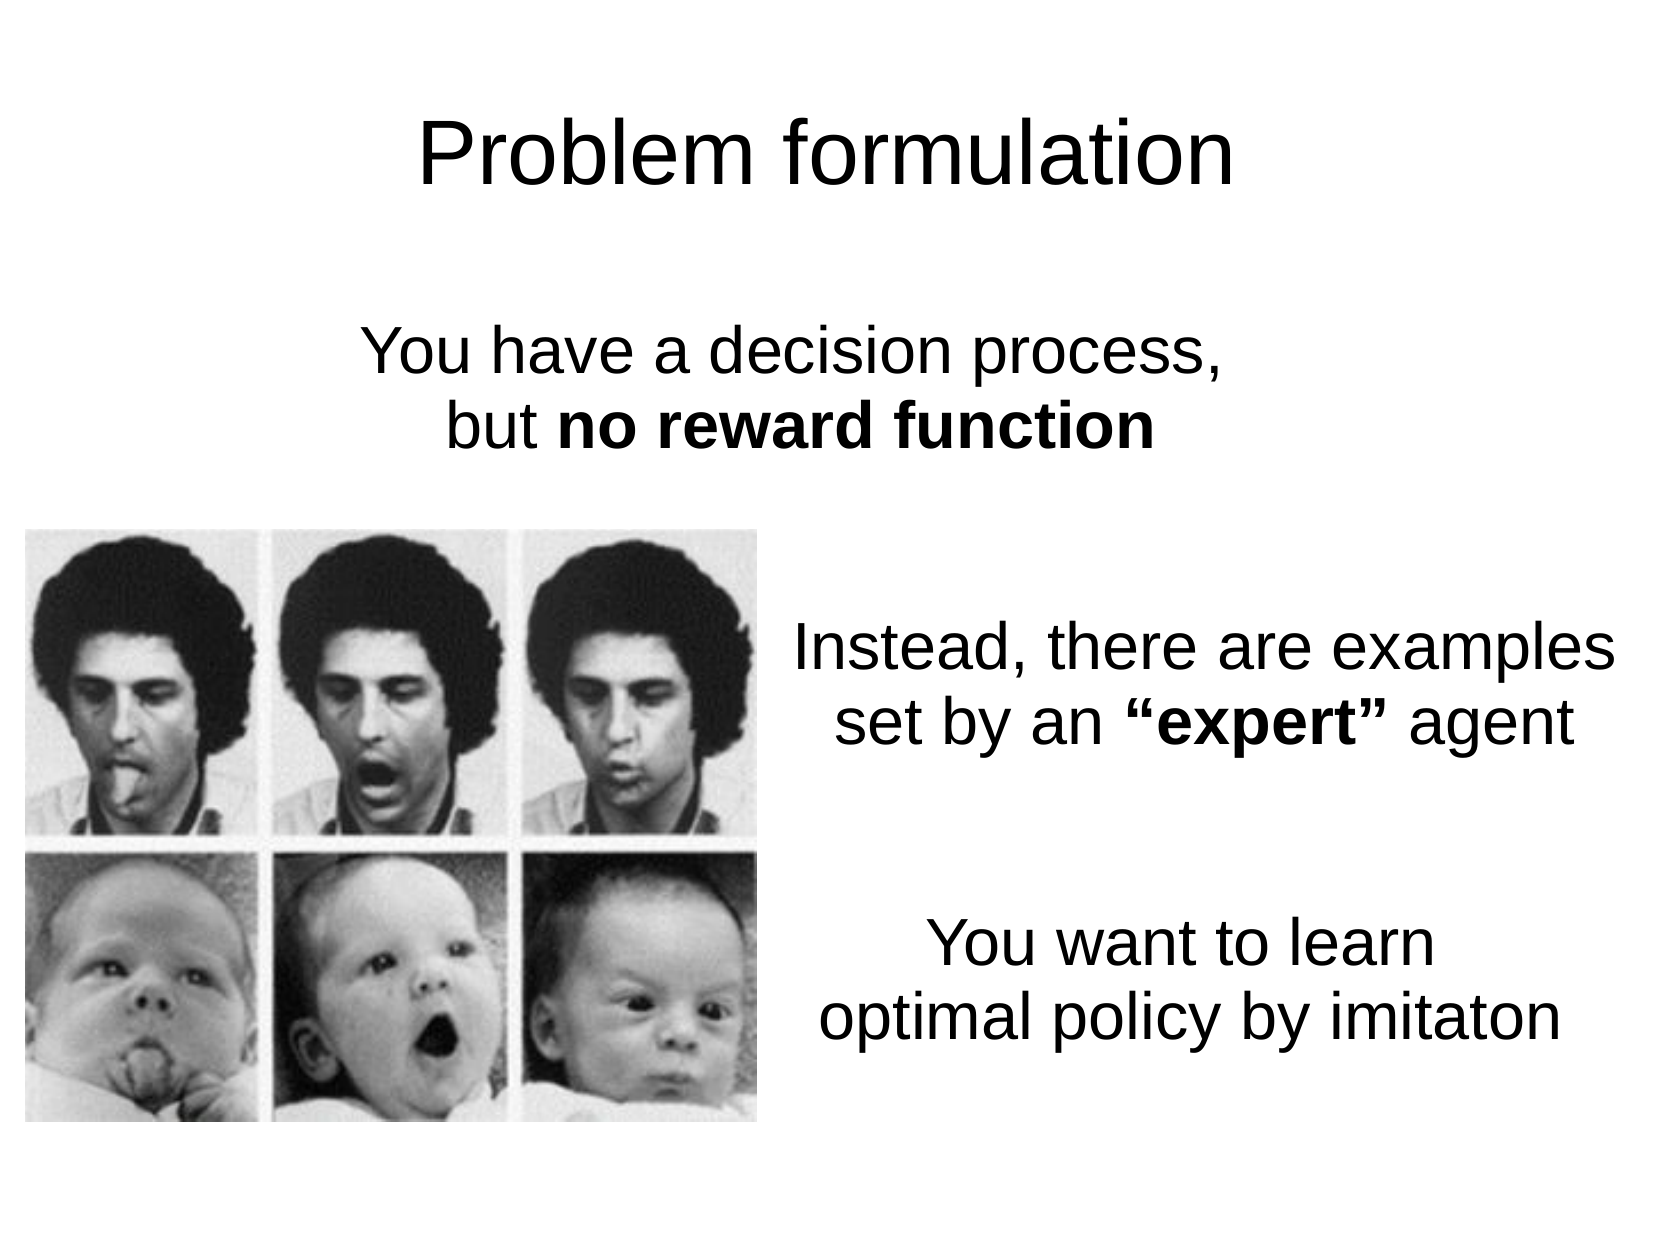

# Problem formulation
You have a decision process,
but no reward function
Instead, there are examples set by an “expert” agent
You want to learn
optimal policy by imitaton